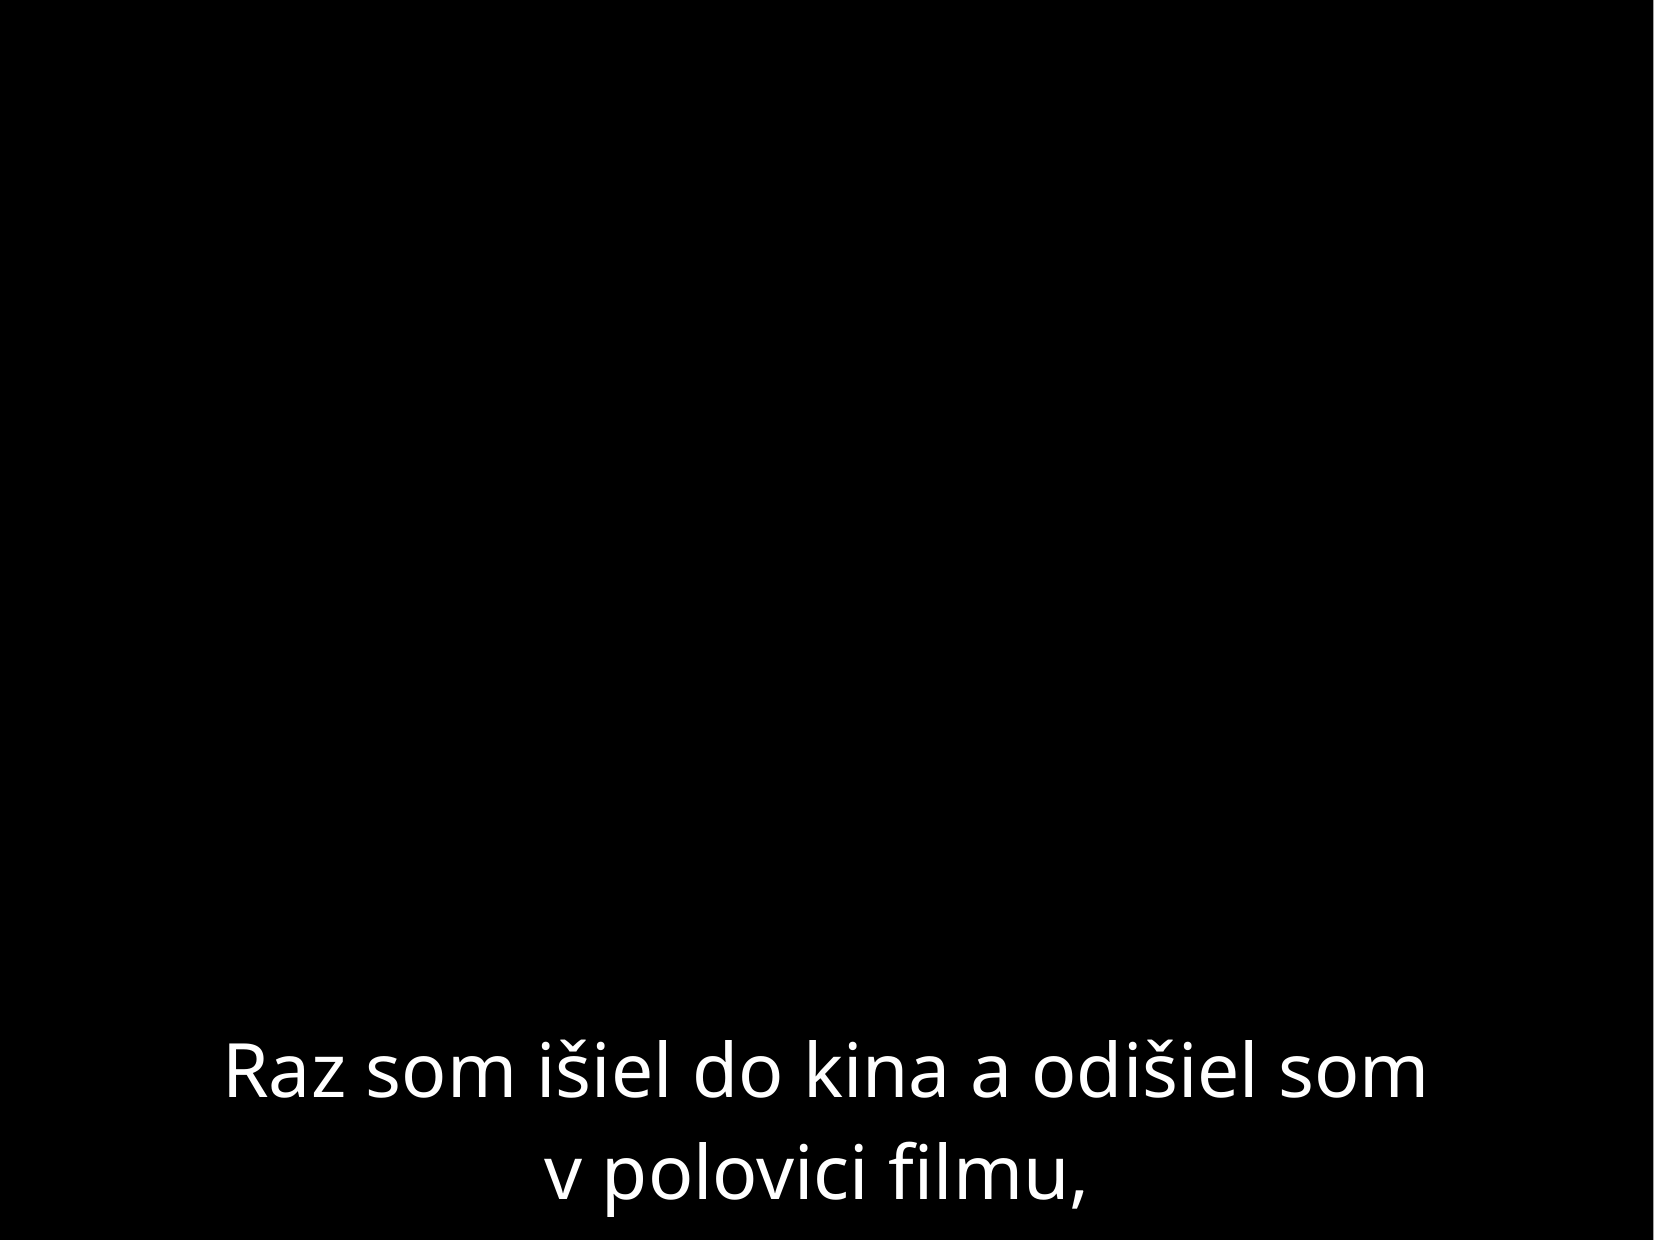

# Raz som išiel do kina a odišiel som v polovici filmu,